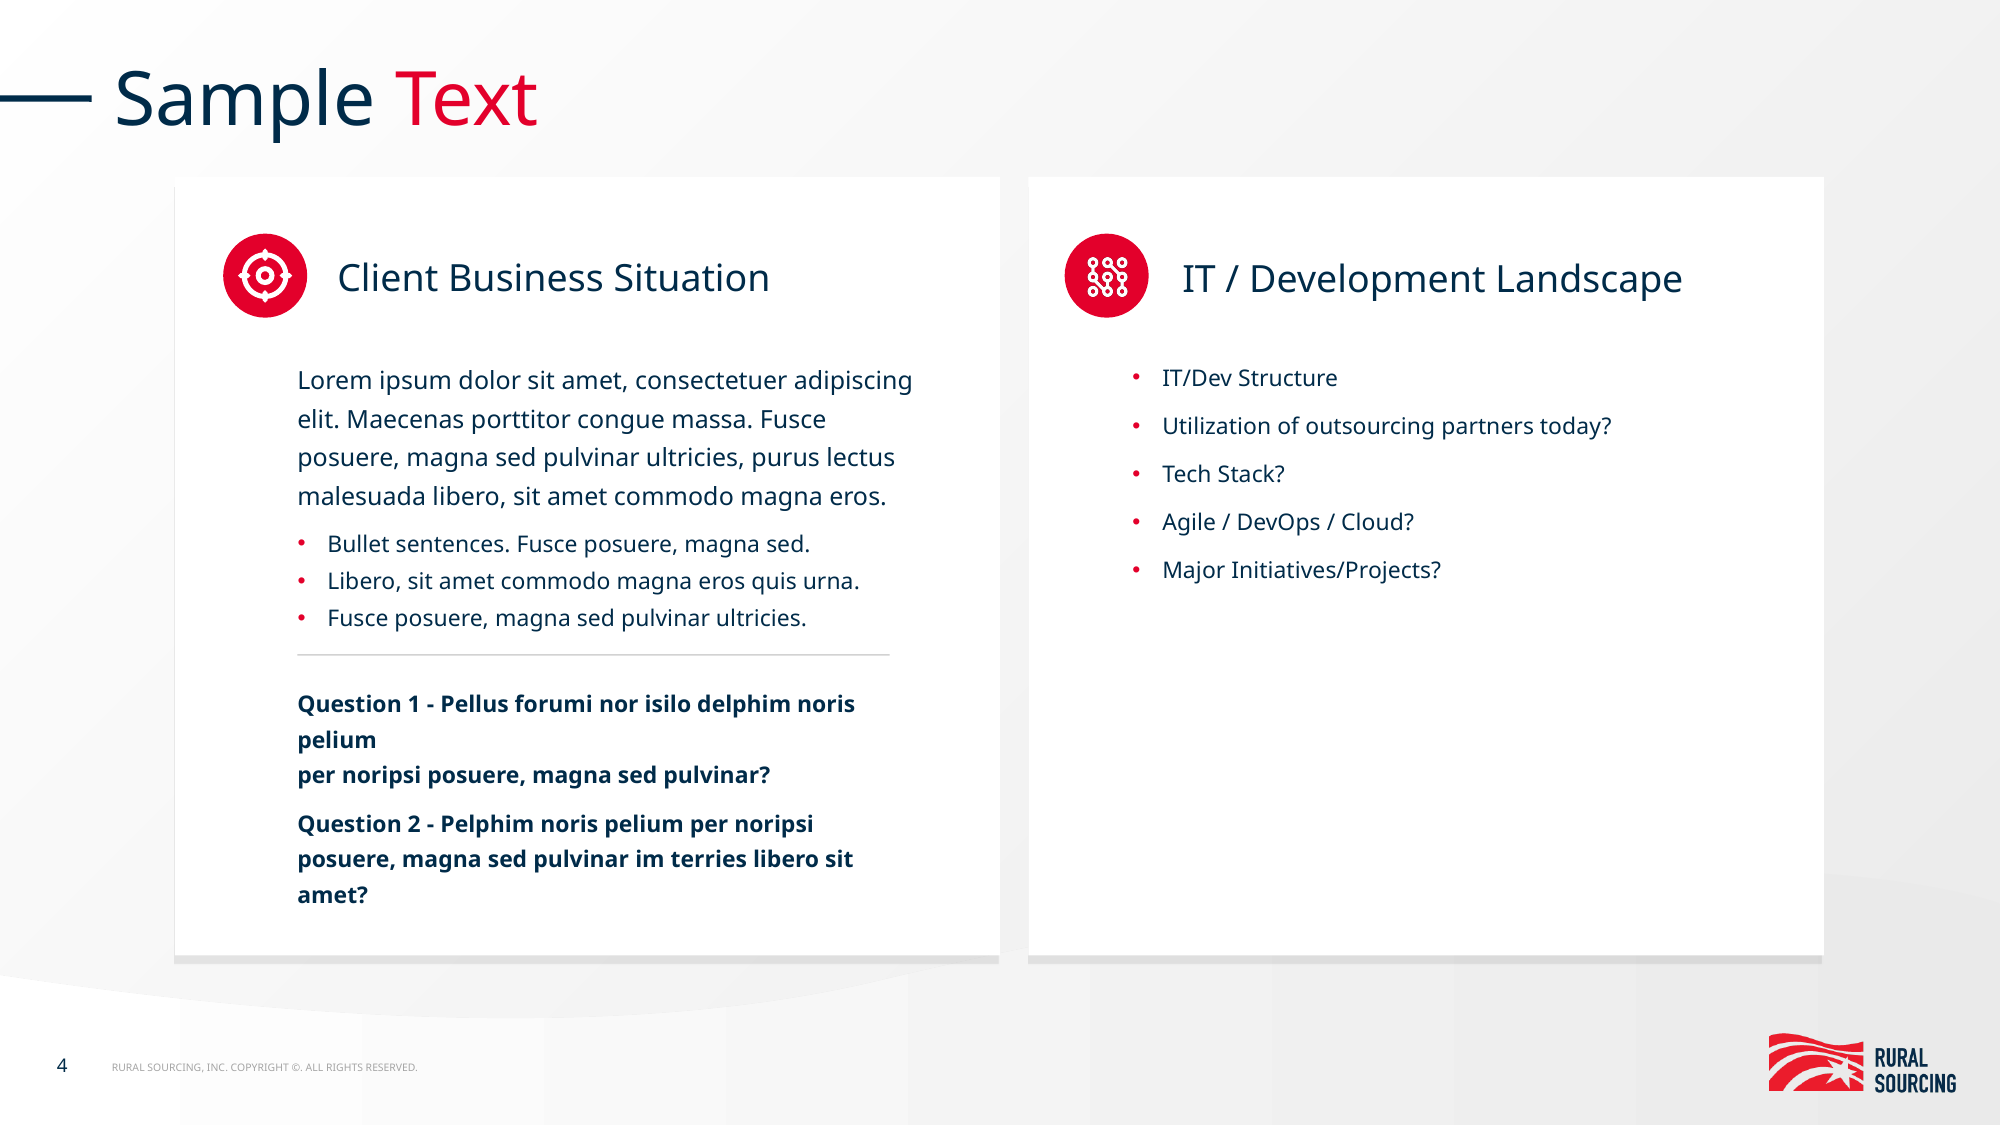

# Sample Text
z
z
Client Business Situation
IT / Development Landscape
Lorem ipsum dolor sit amet, consectetuer adipiscing elit. Maecenas porttitor congue massa. Fusce posuere, magna sed pulvinar ultricies, purus lectus malesuada libero, sit amet commodo magna eros.
Bullet sentences. Fusce posuere, magna sed.
Libero, sit amet commodo magna eros quis urna.
Fusce posuere, magna sed pulvinar ultricies.
Question 1 - Pellus forumi nor isilo delphim noris pelium
per noripsi posuere, magna sed pulvinar?
Question 2 - Pelphim noris pelium per noripsi posuere, magna sed pulvinar im terries libero sit amet?
IT/Dev Structure
Utilization of outsourcing partners today?
Tech Stack?
Agile / DevOps / Cloud?
Major Initiatives/Projects?